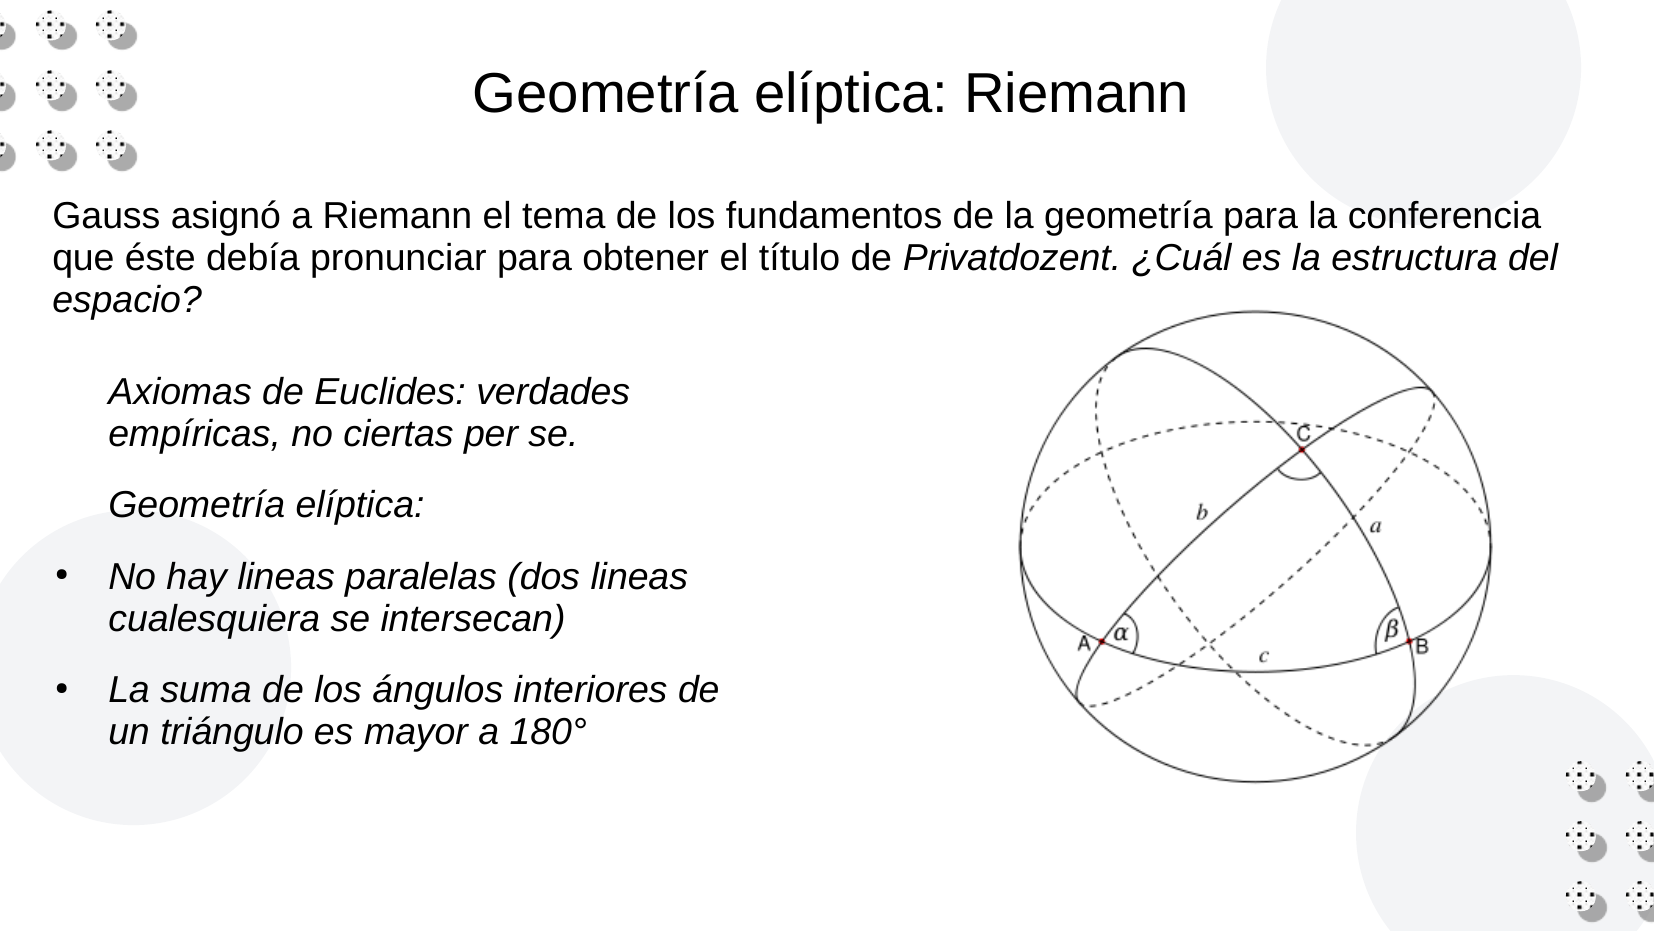

# Geometría elíptica: Riemann
Gauss asignó a Riemann el tema de los fundamentos de la geometría para la conferencia que éste debía pronunciar para obtener el título de Privatdozent. ¿Cuál es la estructura del espacio?
Axiomas de Euclides: verdades empíricas, no ciertas per se.
Geometría elíptica:
No hay lineas paralelas (dos lineas cualesquiera se intersecan)
La suma de los ángulos interiores de un triángulo es mayor a 180°